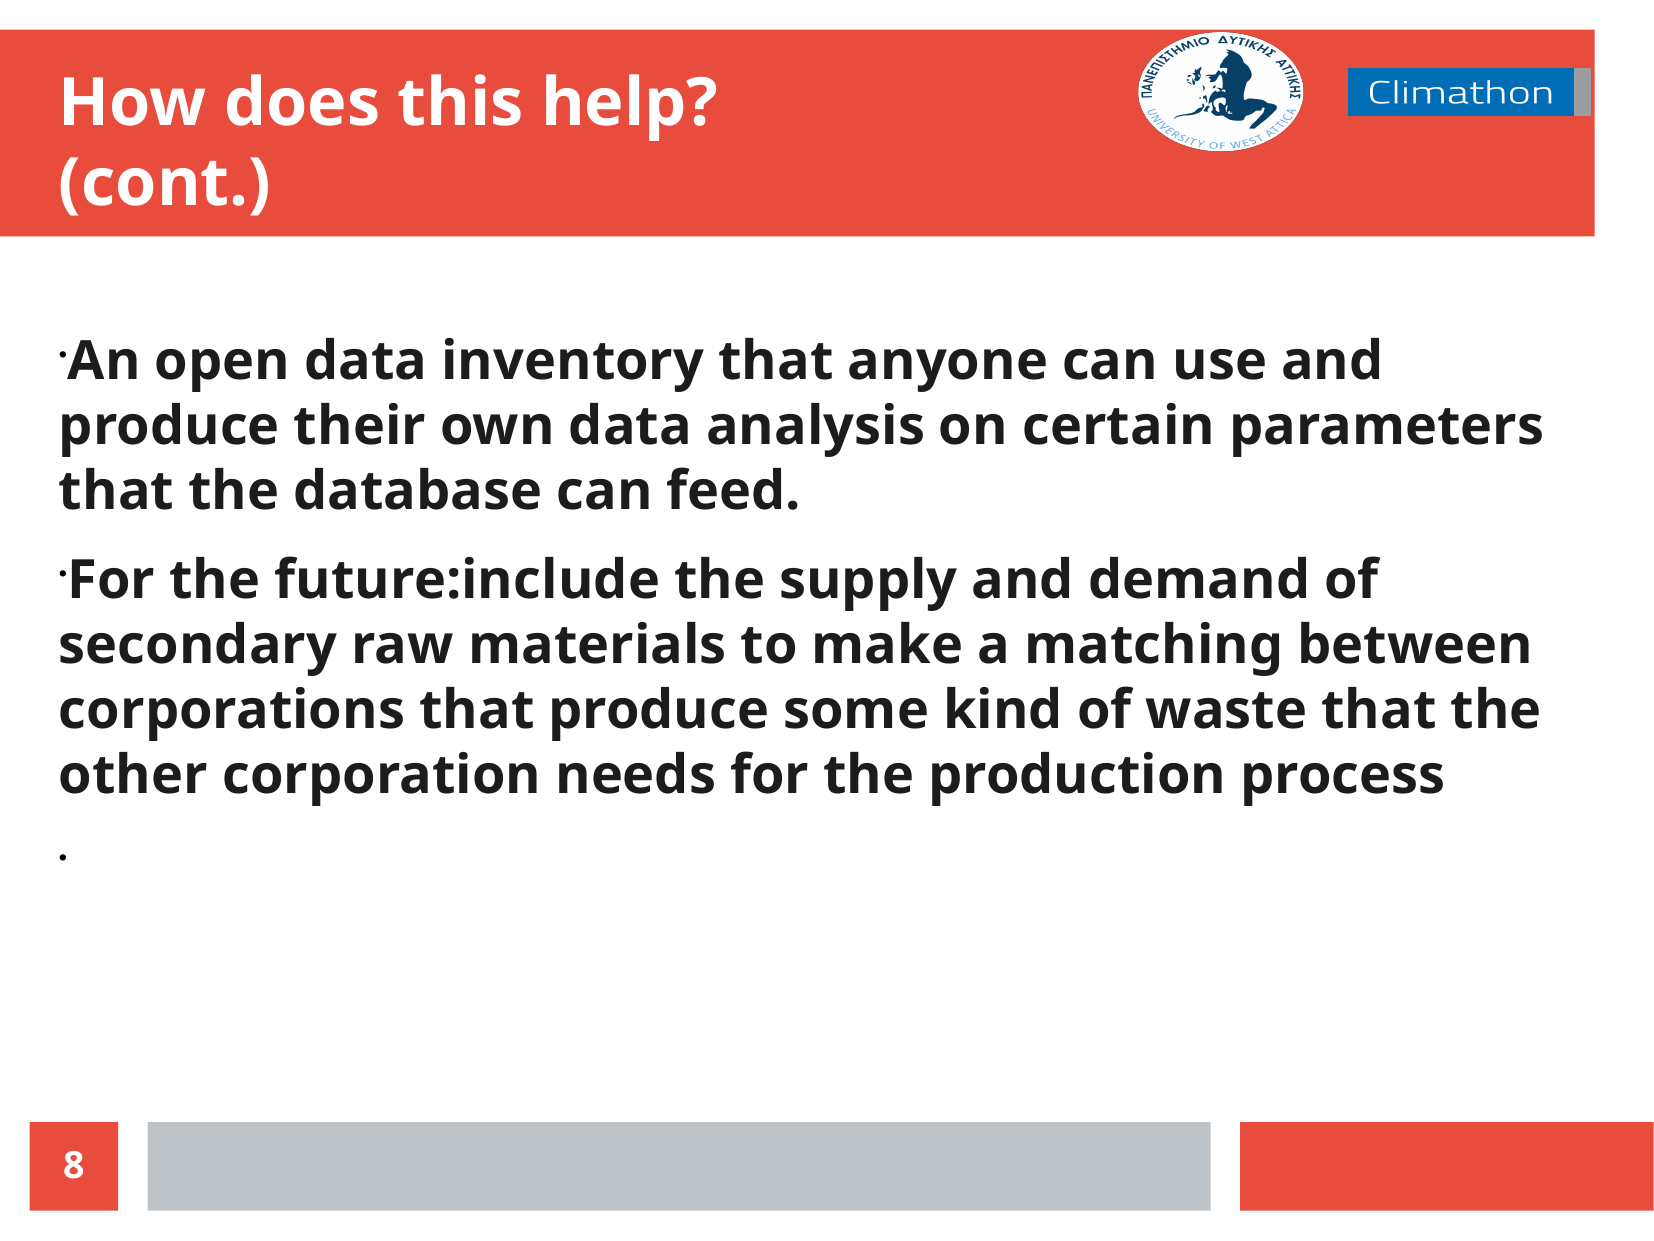

# How does this help? (cont.)
An open data inventory that anyone can use and produce their own data analysis on certain parameters that the database can feed.
For the future:include the supply and demand of secondary raw materials to make a matching between corporations that produce some kind of waste that the other corporation needs for the production process